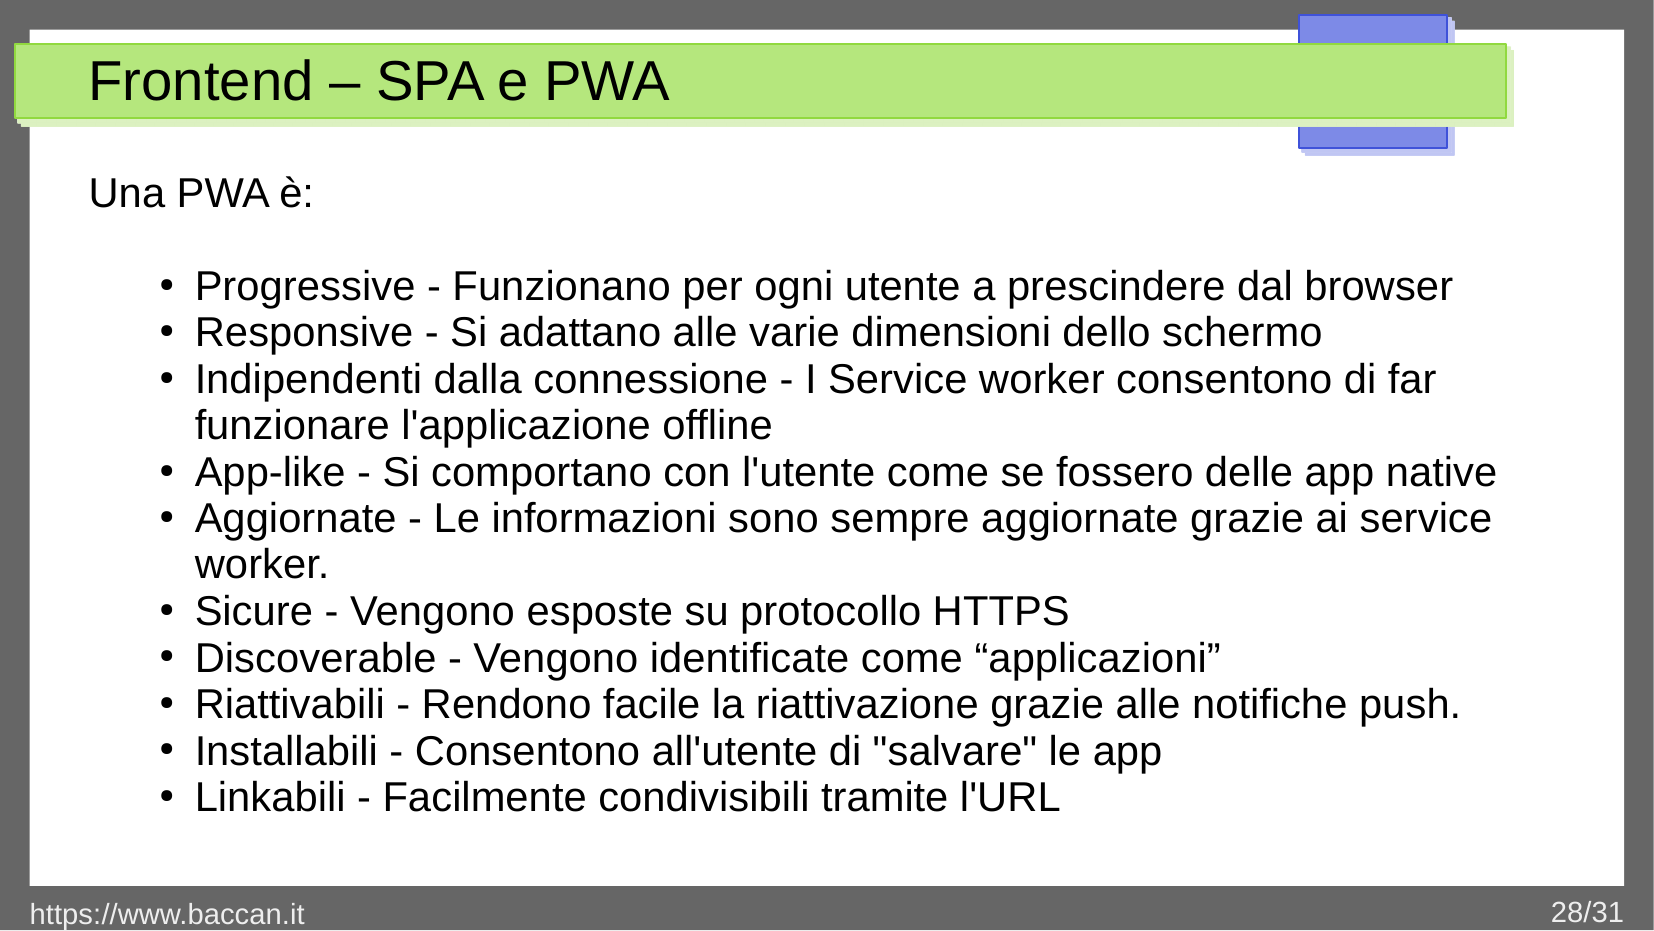

# Frontend – SPA e PWA
Una PWA è:
Progressive - Funzionano per ogni utente a prescindere dal browser
Responsive - Si adattano alle varie dimensioni dello schermo
Indipendenti dalla connessione - I Service worker consentono di far funzionare l'applicazione offline
App-like - Si comportano con l'utente come se fossero delle app native
Aggiornate - Le informazioni sono sempre aggiornate grazie ai service worker.
Sicure - Vengono esposte su protocollo HTTPS
Discoverable - Vengono identificate come “applicazioni”
Riattivabili - Rendono facile la riattivazione grazie alle notifiche push.
Installabili - Consentono all'utente di "salvare" le app
Linkabili - Facilmente condivisibili tramite l'URL
28
https://www.baccan.it